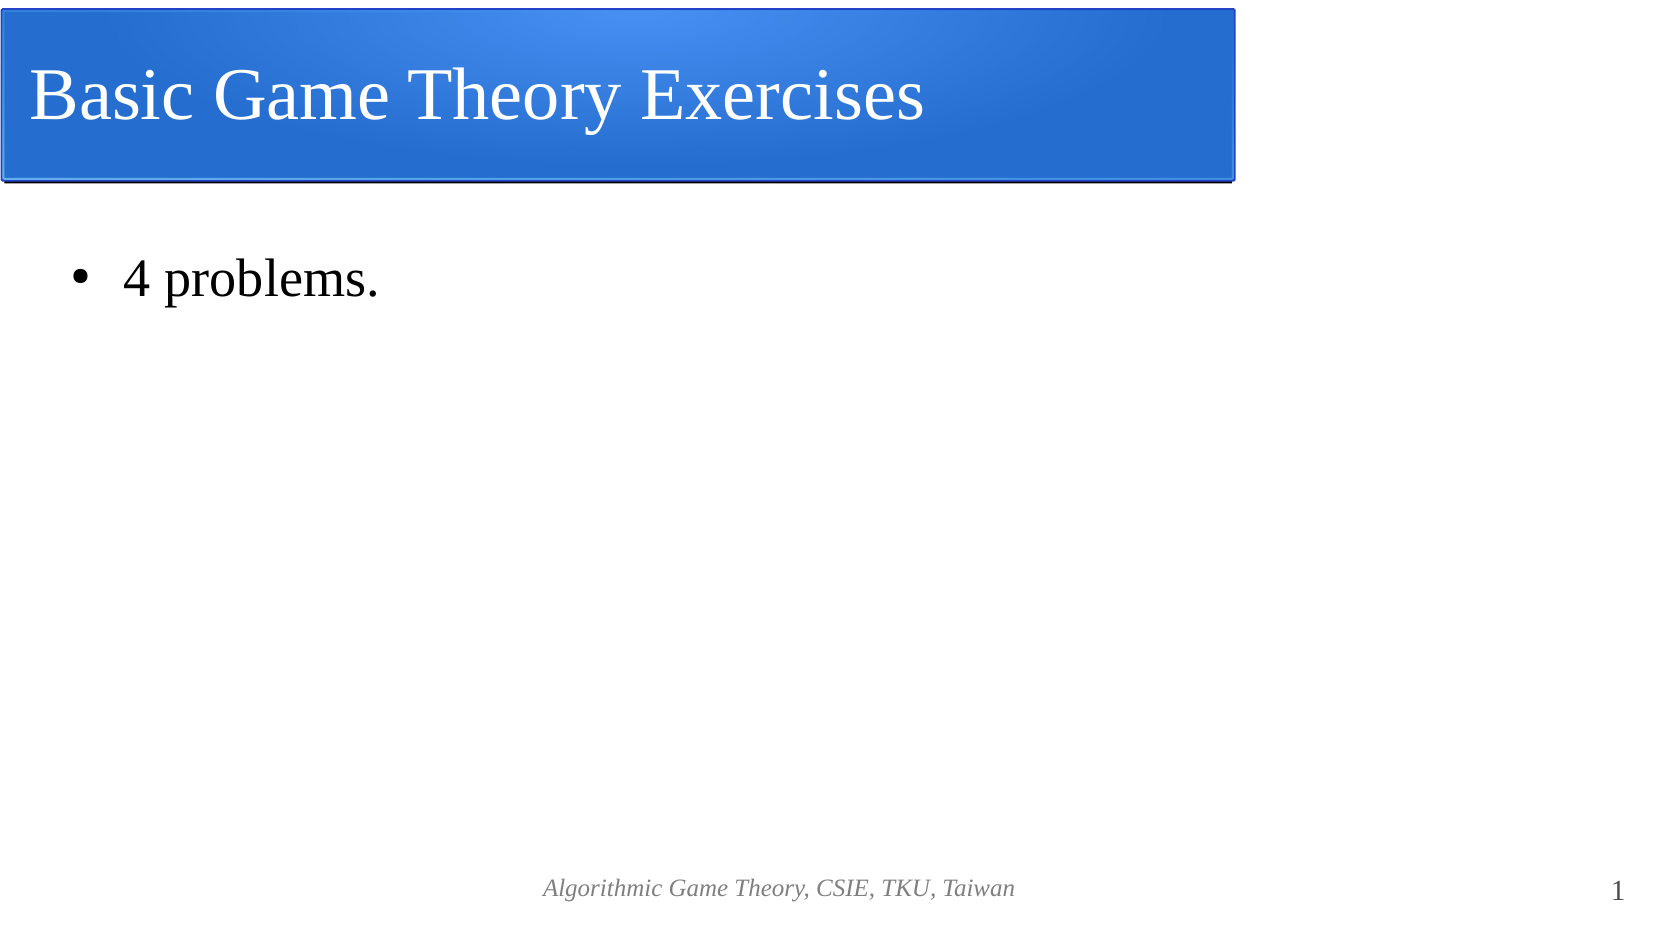

# Basic Game Theory Exercises
4 problems.
Algorithmic Game Theory, CSIE, TKU, Taiwan
1